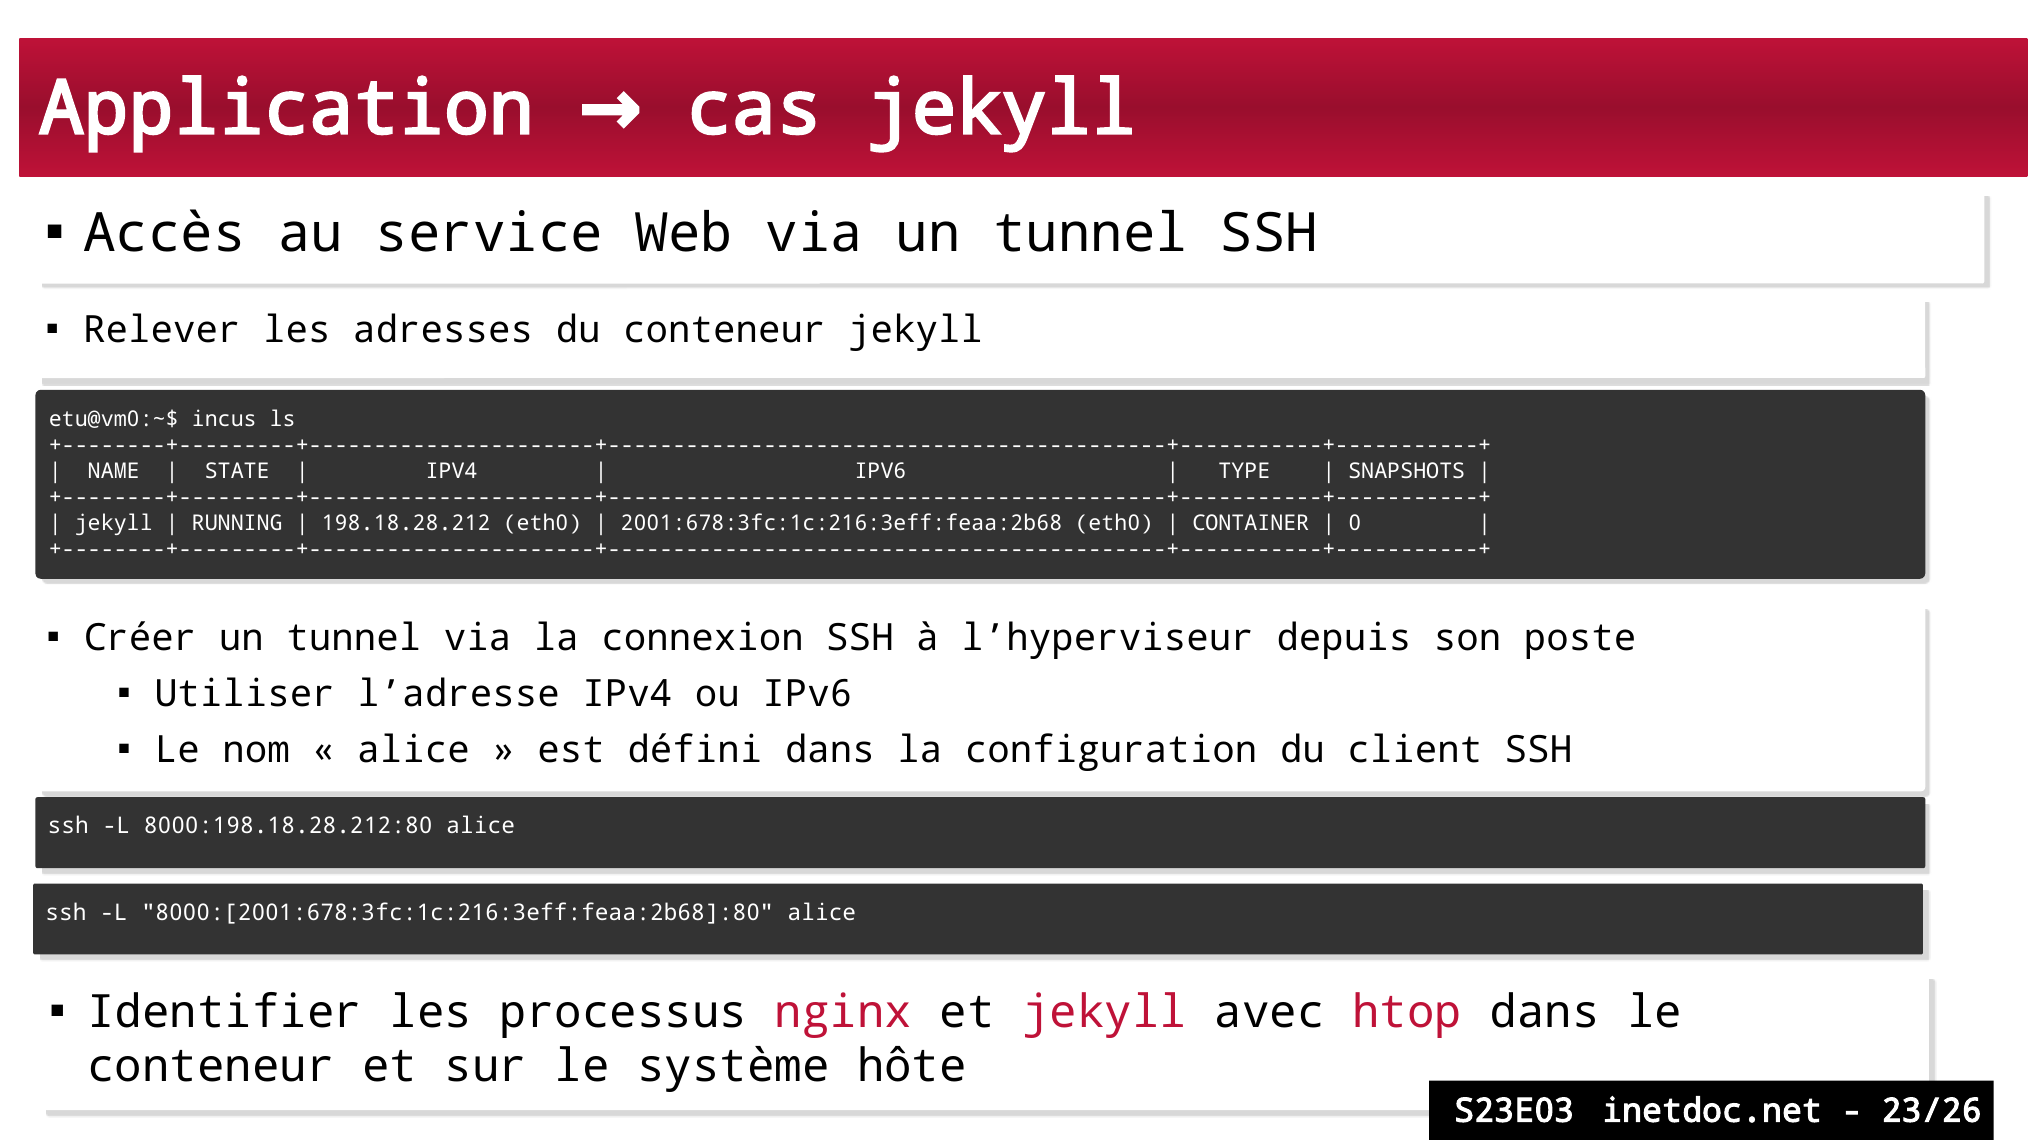

Application → cas jekyll
Accès au service Web via un tunnel SSH
Relever les adresses du conteneur jekyll
etu@vm0:~$ incus ls
+--------+---------+----------------------+-------------------------------------------+-----------+-----------+
| NAME | STATE | IPV4 | IPV6 | TYPE | SNAPSHOTS |
+--------+---------+----------------------+-------------------------------------------+-----------+-----------+
| jekyll | RUNNING | 198.18.28.212 (eth0) | 2001:678:3fc:1c:216:3eff:feaa:2b68 (eth0) | CONTAINER | 0 |
+--------+---------+----------------------+-------------------------------------------+-----------+-----------+
Créer un tunnel via la connexion SSH à l’hyperviseur depuis son poste
Utiliser l’adresse IPv4 ou IPv6
Le nom « alice » est défini dans la configuration du client SSH
ssh -L 8000:198.18.28.212:80 alice
ssh -L "8000:[2001:678:3fc:1c:216:3eff:feaa:2b68]:80" alice
Identifier les processus nginx et jekyll avec htop dans le conteneur et sur le système hôte
S23E03	inetdoc.net - /26